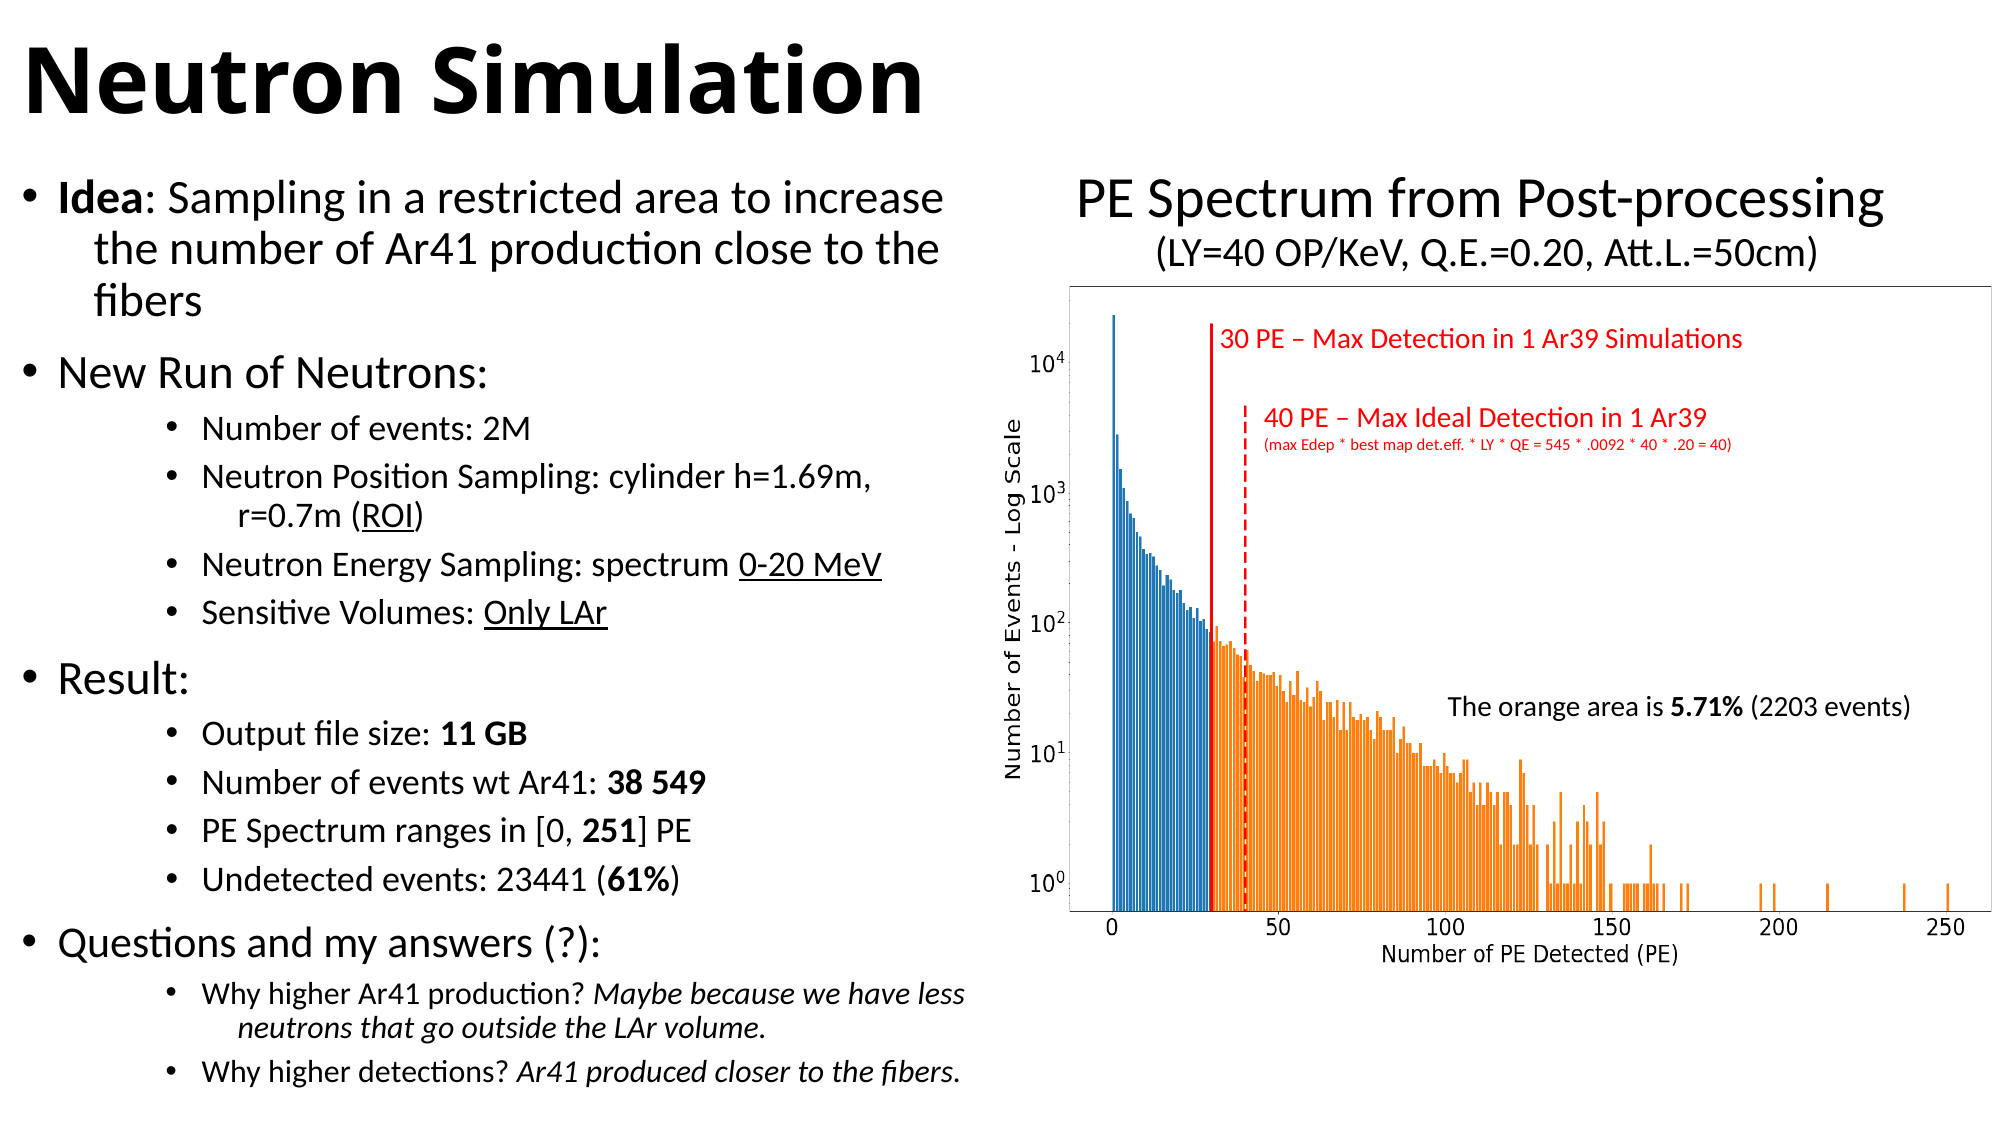

# Neutron Simulation
PE Spectrum from Post-processing
(LY=40 OP/KeV, Q.E.=0.20, Att.L.=50cm)
Idea: Sampling in a restricted area to increase the number of Ar41 production close to the fibers
New Run of Neutrons:
Number of events: 2M
Neutron Position Sampling: cylinder h=1.69m, r=0.7m (ROI)
Neutron Energy Sampling: spectrum 0-20 MeV
Sensitive Volumes: Only LAr
Result:
Output file size: 11 GB
Number of events wt Ar41: 38 549
PE Spectrum ranges in [0, 251] PE
Undetected events: 23441 (61%)
Questions and my answers (?):
Why higher Ar41 production? Maybe because we have less neutrons that go outside the LAr volume.
Why higher detections? Ar41 produced closer to the fibers.
30 PE – Max Detection in 1 Ar39 Simulations
40 PE – Max Ideal Detection in 1 Ar39
(max Edep * best map det.eff. * LY * QE = 545 * .0092 * 40 * .20 = 40)
The orange area is 5.71% (2203 events)